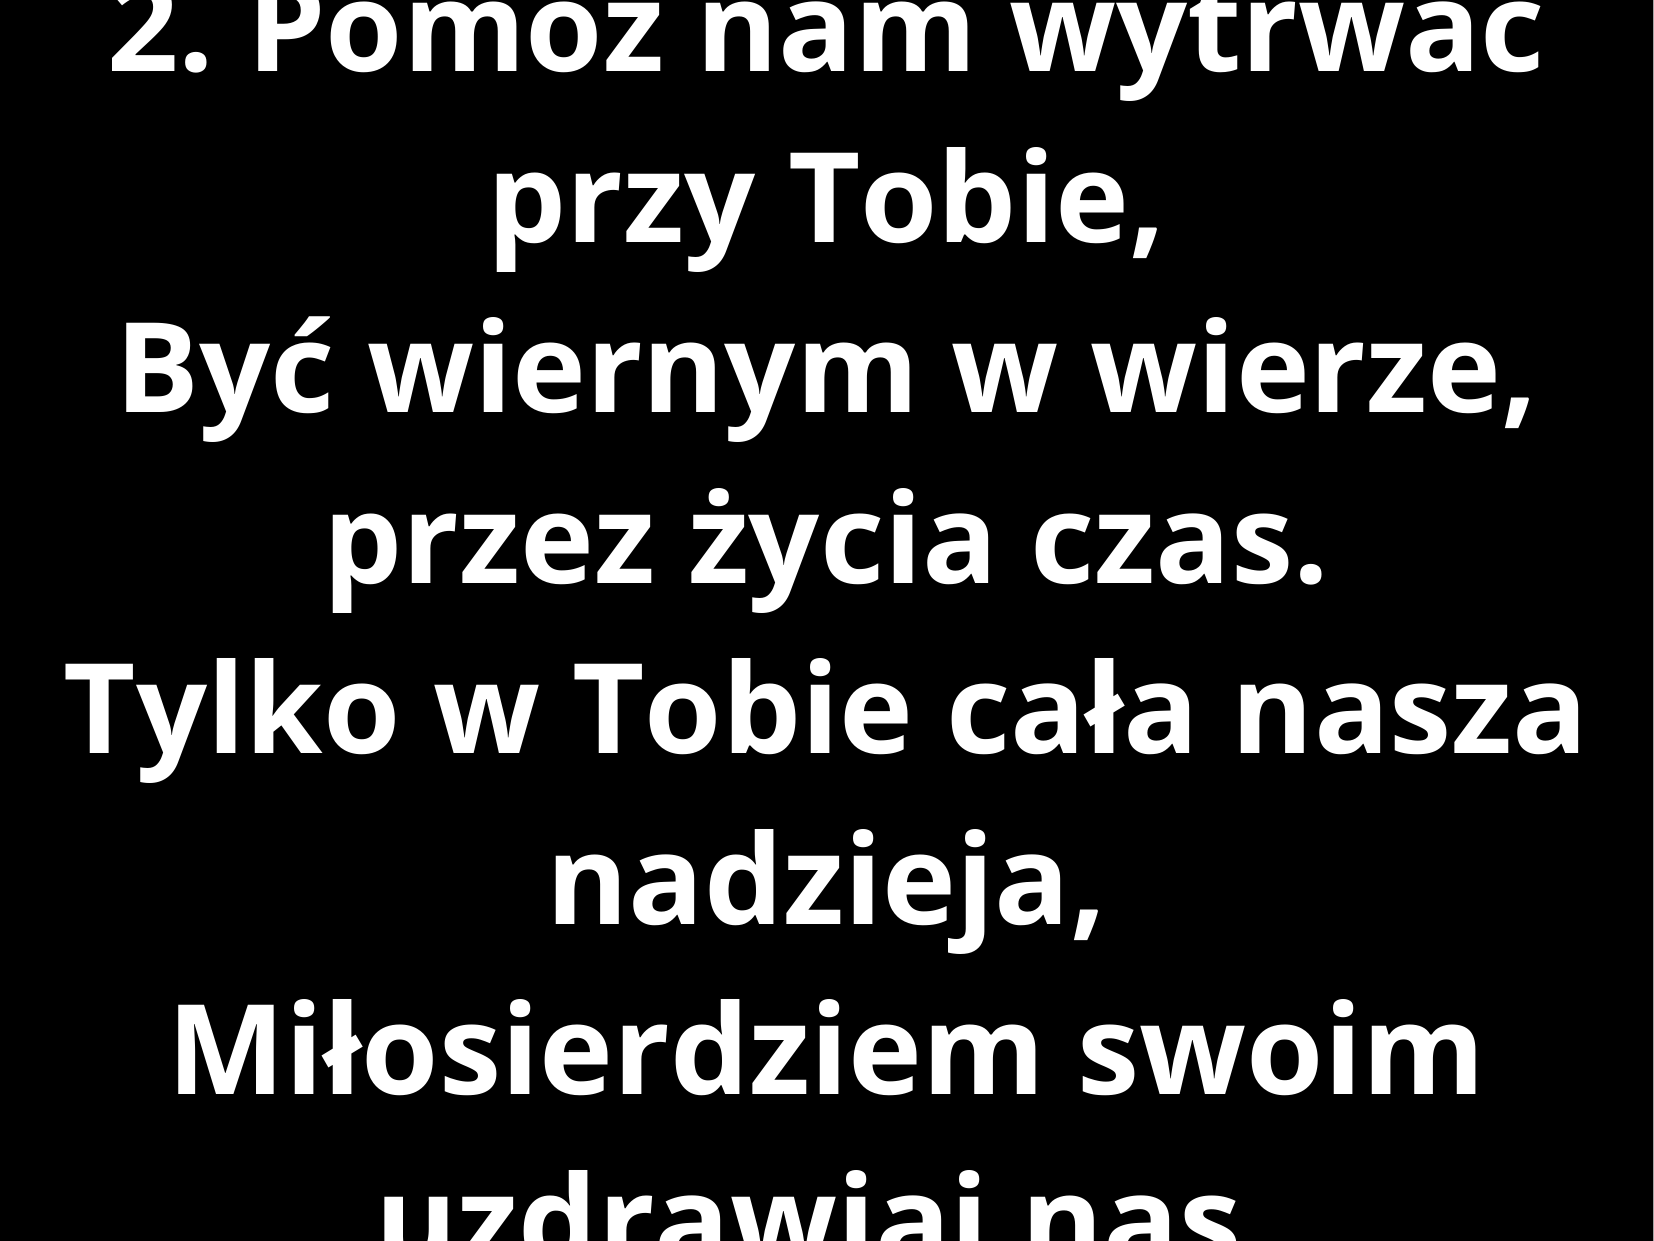

# 2. Pomóż nam wytrwać przy Tobie, Być wiernym w wierze, przez życia czas. Tylko w Tobie cała nasza nadzieja, Miłosierdziem swoim uzdrawiaj nas.